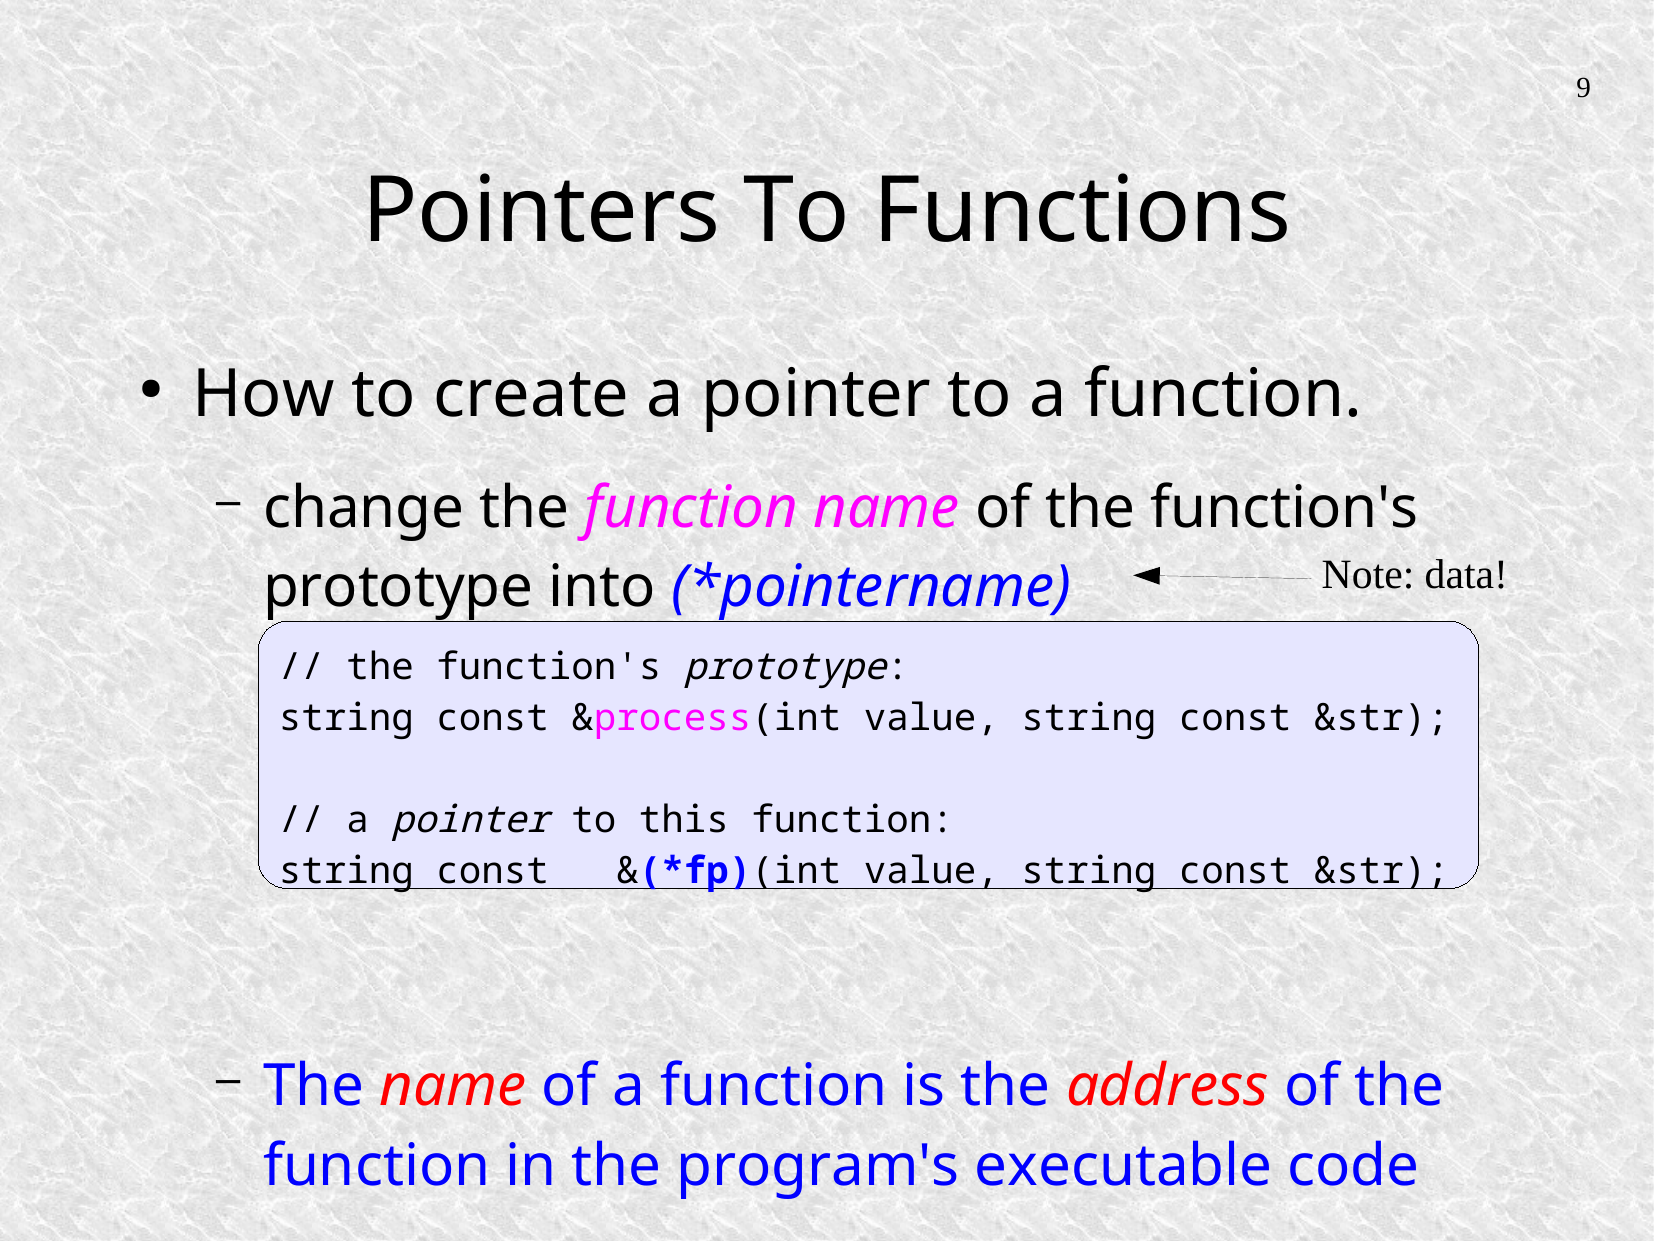

9
# Pointers To Functions
How to create a pointer to a function.
change the function name of the function's prototype into (*pointername)
The name of a function is the address of the function in the program's executable code
Note: data!
// the function's prototype:
string const &process(int value, string const &str);
// a pointer to this function:
string const &(*fp)(int value, string const &str);